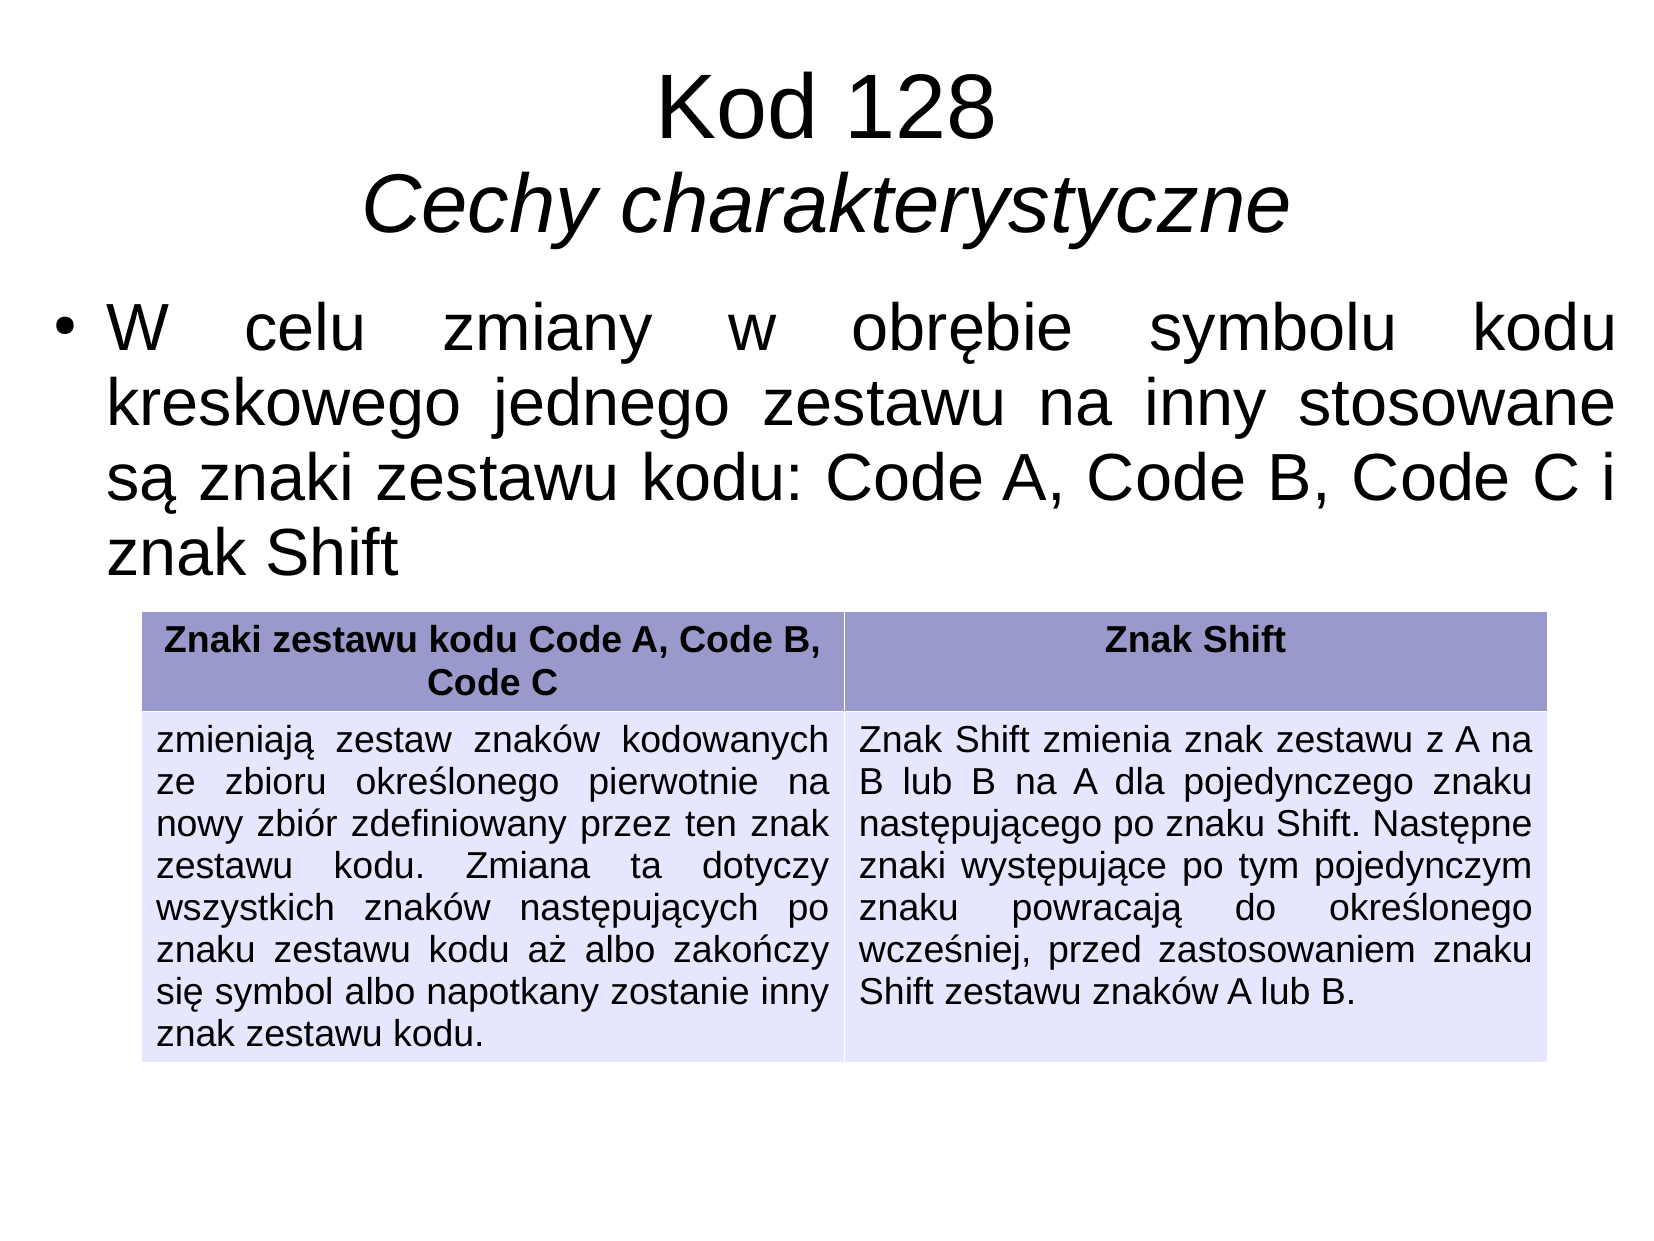

# Kod 128 Cechy charakterystyczne
W celu zmiany w obrębie symbolu kodu kreskowego jednego zestawu na inny stosowane są znaki zestawu kodu: Code A, Code B, Code C i znak Shift
| Znaki zestawu kodu Code A, Code B, Code C | Znak Shift |
| --- | --- |
| zmieniają zestaw znaków kodowanych ze zbioru określonego pierwotnie na nowy zbiór zdefiniowany przez ten znak zestawu kodu. Zmiana ta dotyczy wszystkich znaków następujących po znaku zestawu kodu aż albo zakończy się symbol albo napotkany zostanie inny znak zestawu kodu. | Znak Shift zmienia znak zestawu z A na B lub B na A dla pojedynczego znaku następującego po znaku Shift. Następne znaki występujące po tym pojedynczym znaku powracają do określonego wcześniej, przed zastosowaniem znaku Shift zestawu znaków A lub B. |